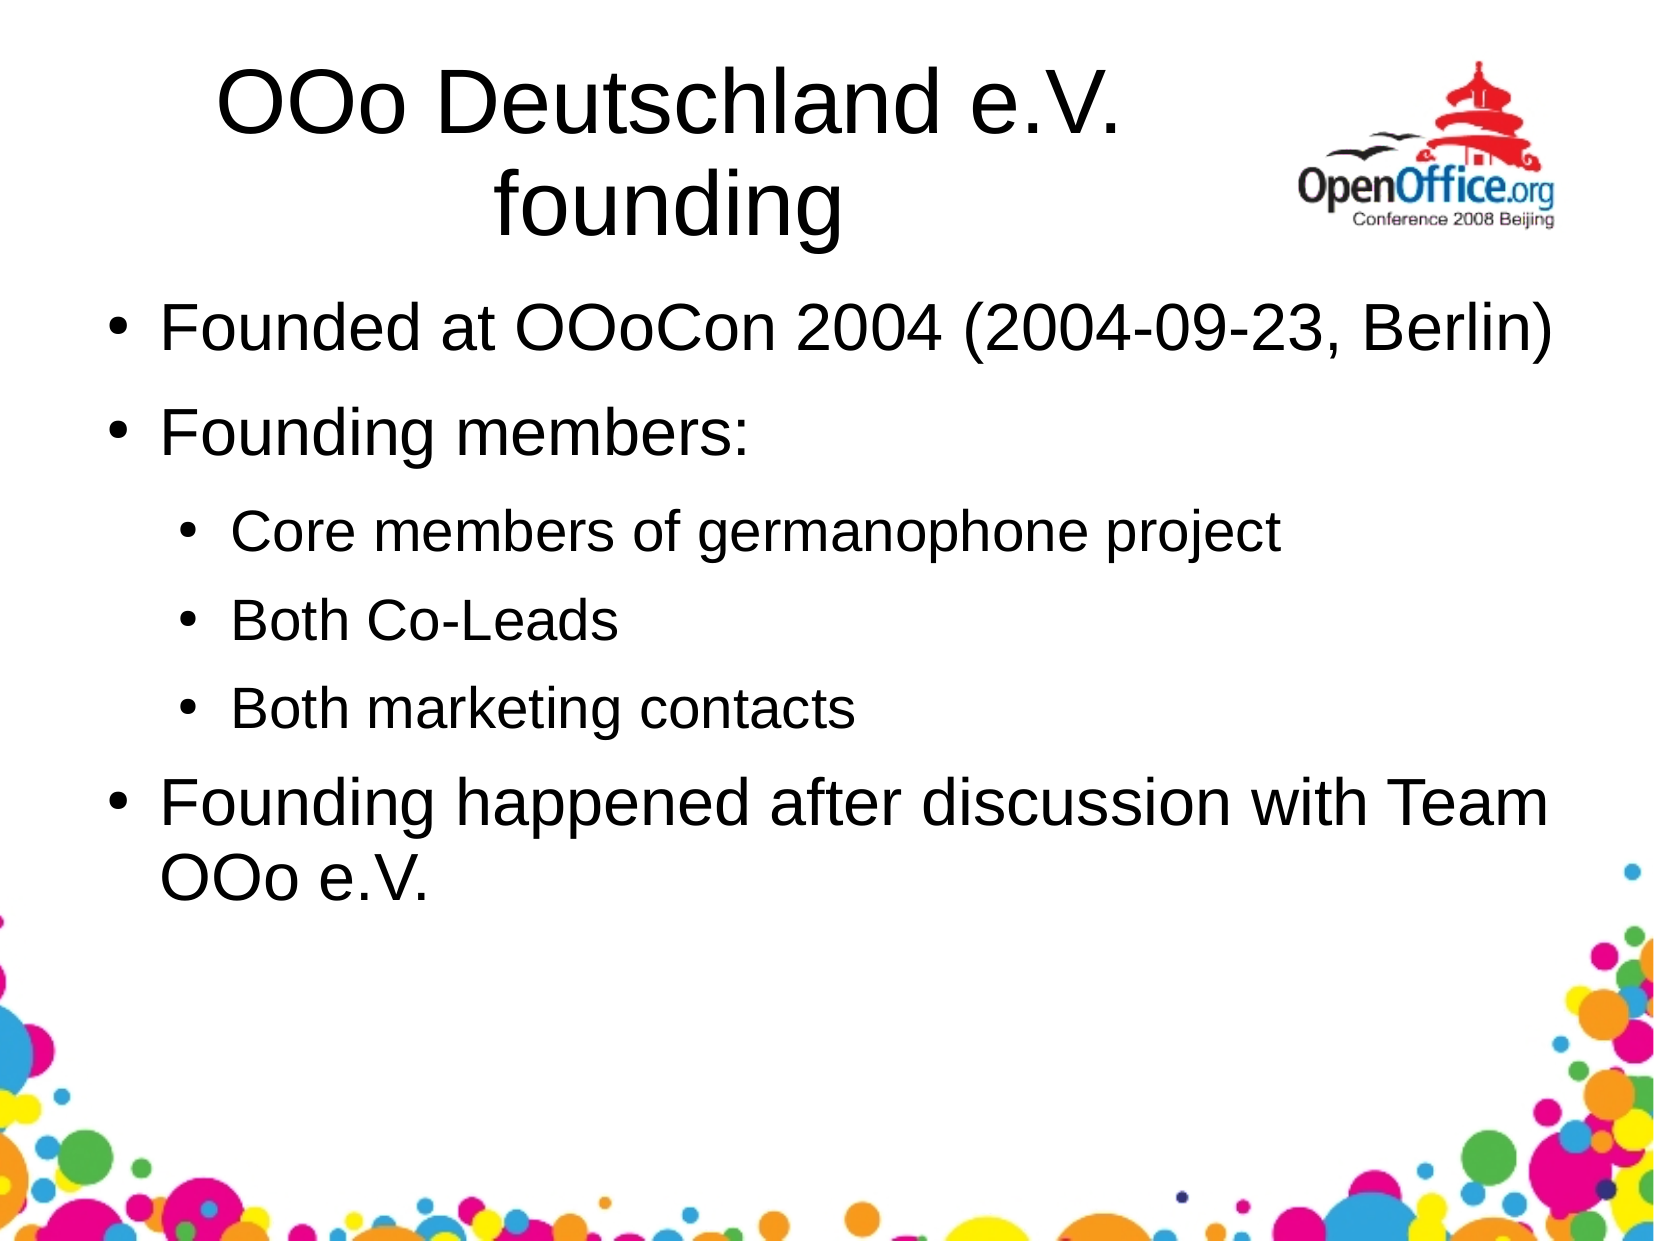

# OOo Deutschland e.V. founding
Founded at OOoCon 2004 (2004-09-23, Berlin)
Founding members:
Core members of germanophone project
Both Co-Leads
Both marketing contacts
Founding happened after discussion with Team OOo e.V.